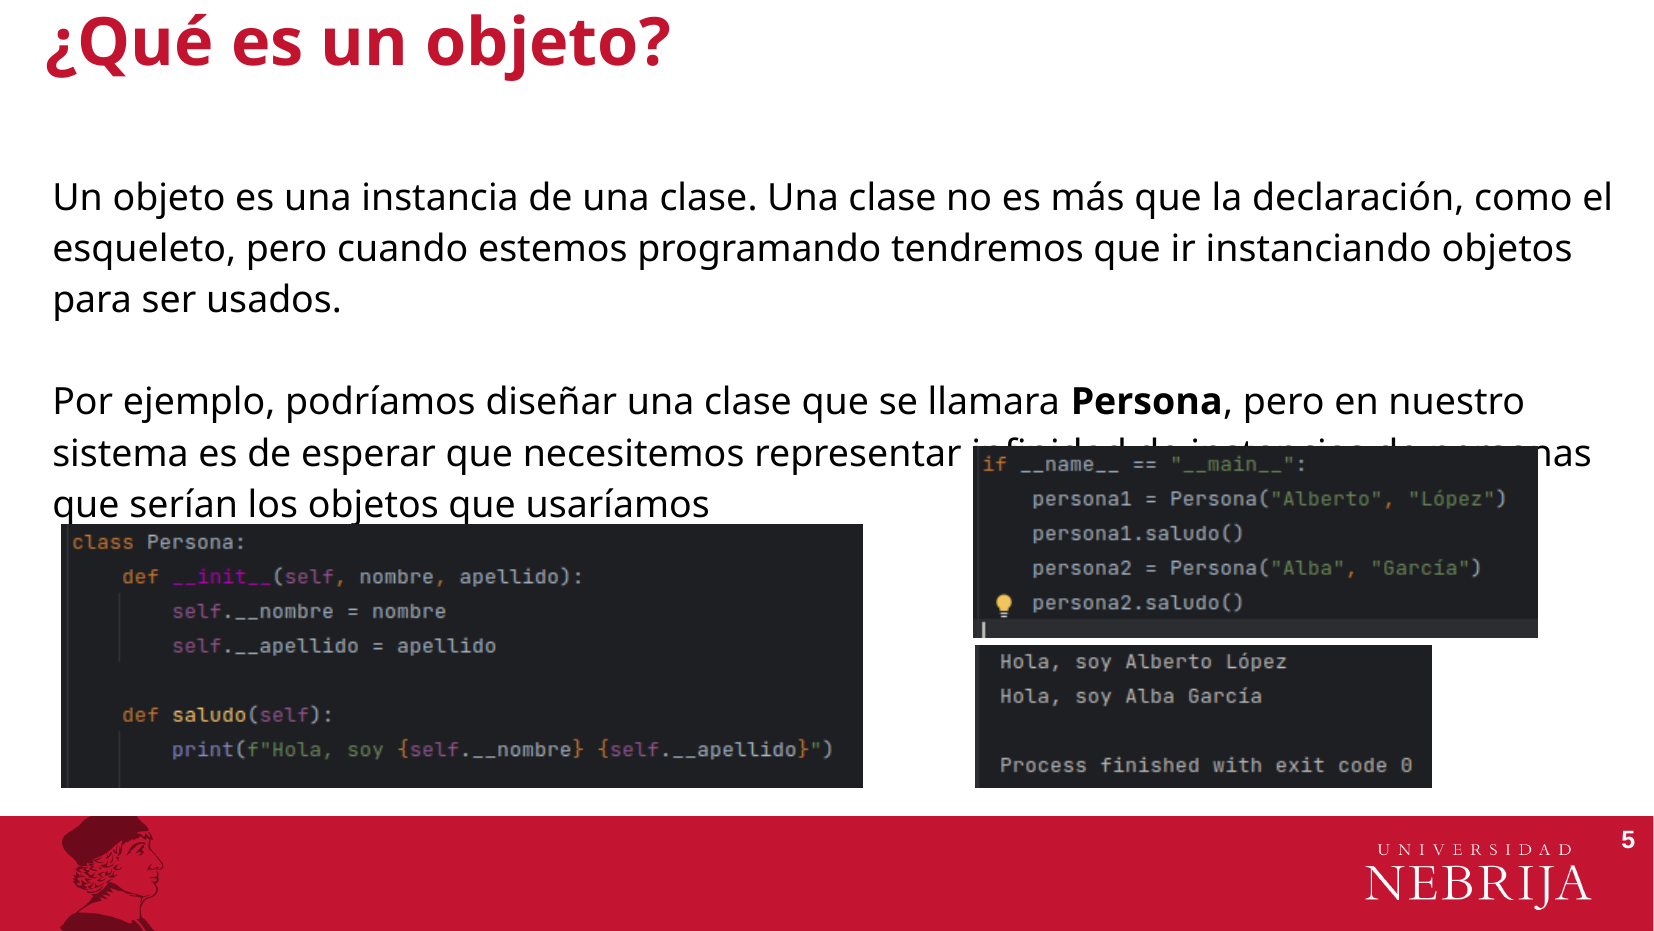

¿Qué es un objeto?
Un objeto es una instancia de una clase. Una clase no es más que la declaración, como el esqueleto, pero cuando estemos programando tendremos que ir instanciando objetos para ser usados.
Por ejemplo, podríamos diseñar una clase que se llamara Persona, pero en nuestro sistema es de esperar que necesitemos representar infinidad de instancias de personas que serían los objetos que usaríamos